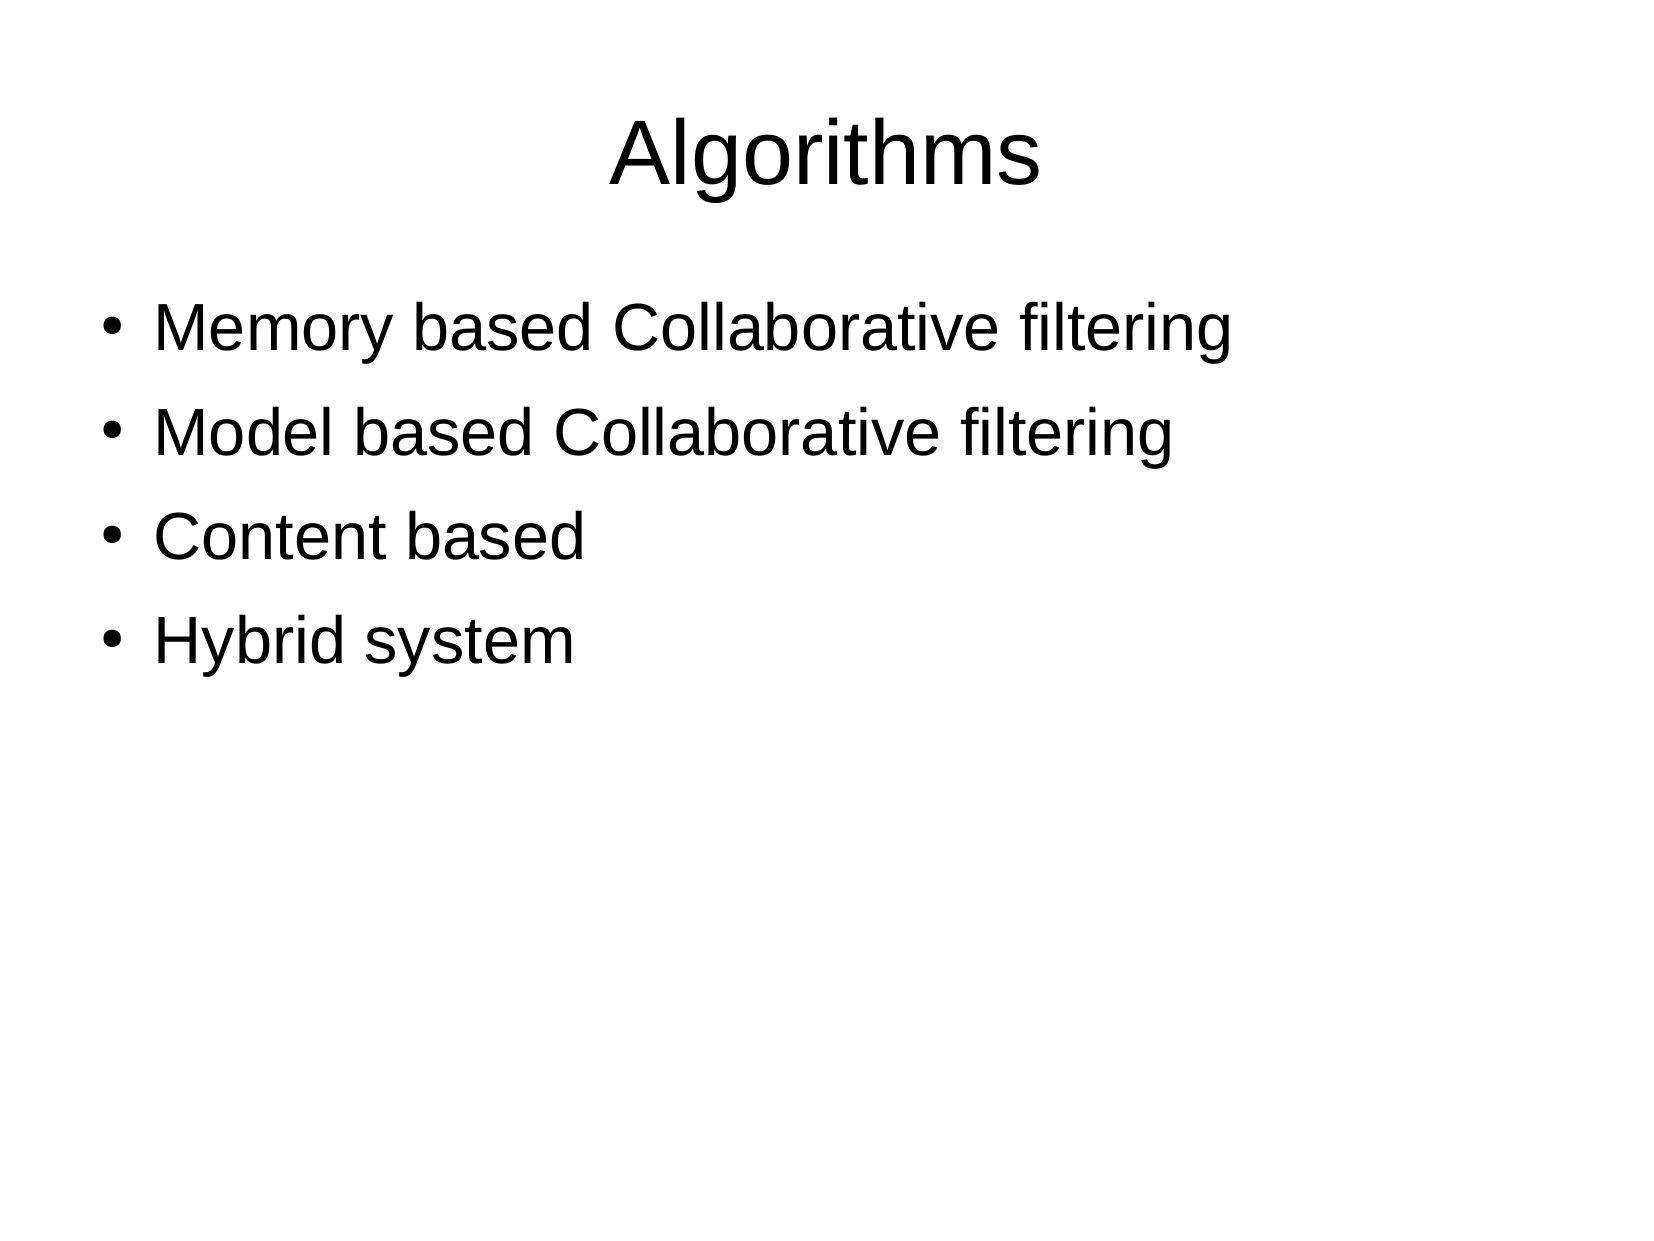

# Algorithms
Memory based Collaborative filtering
Model based Collaborative filtering
Content based
Hybrid system